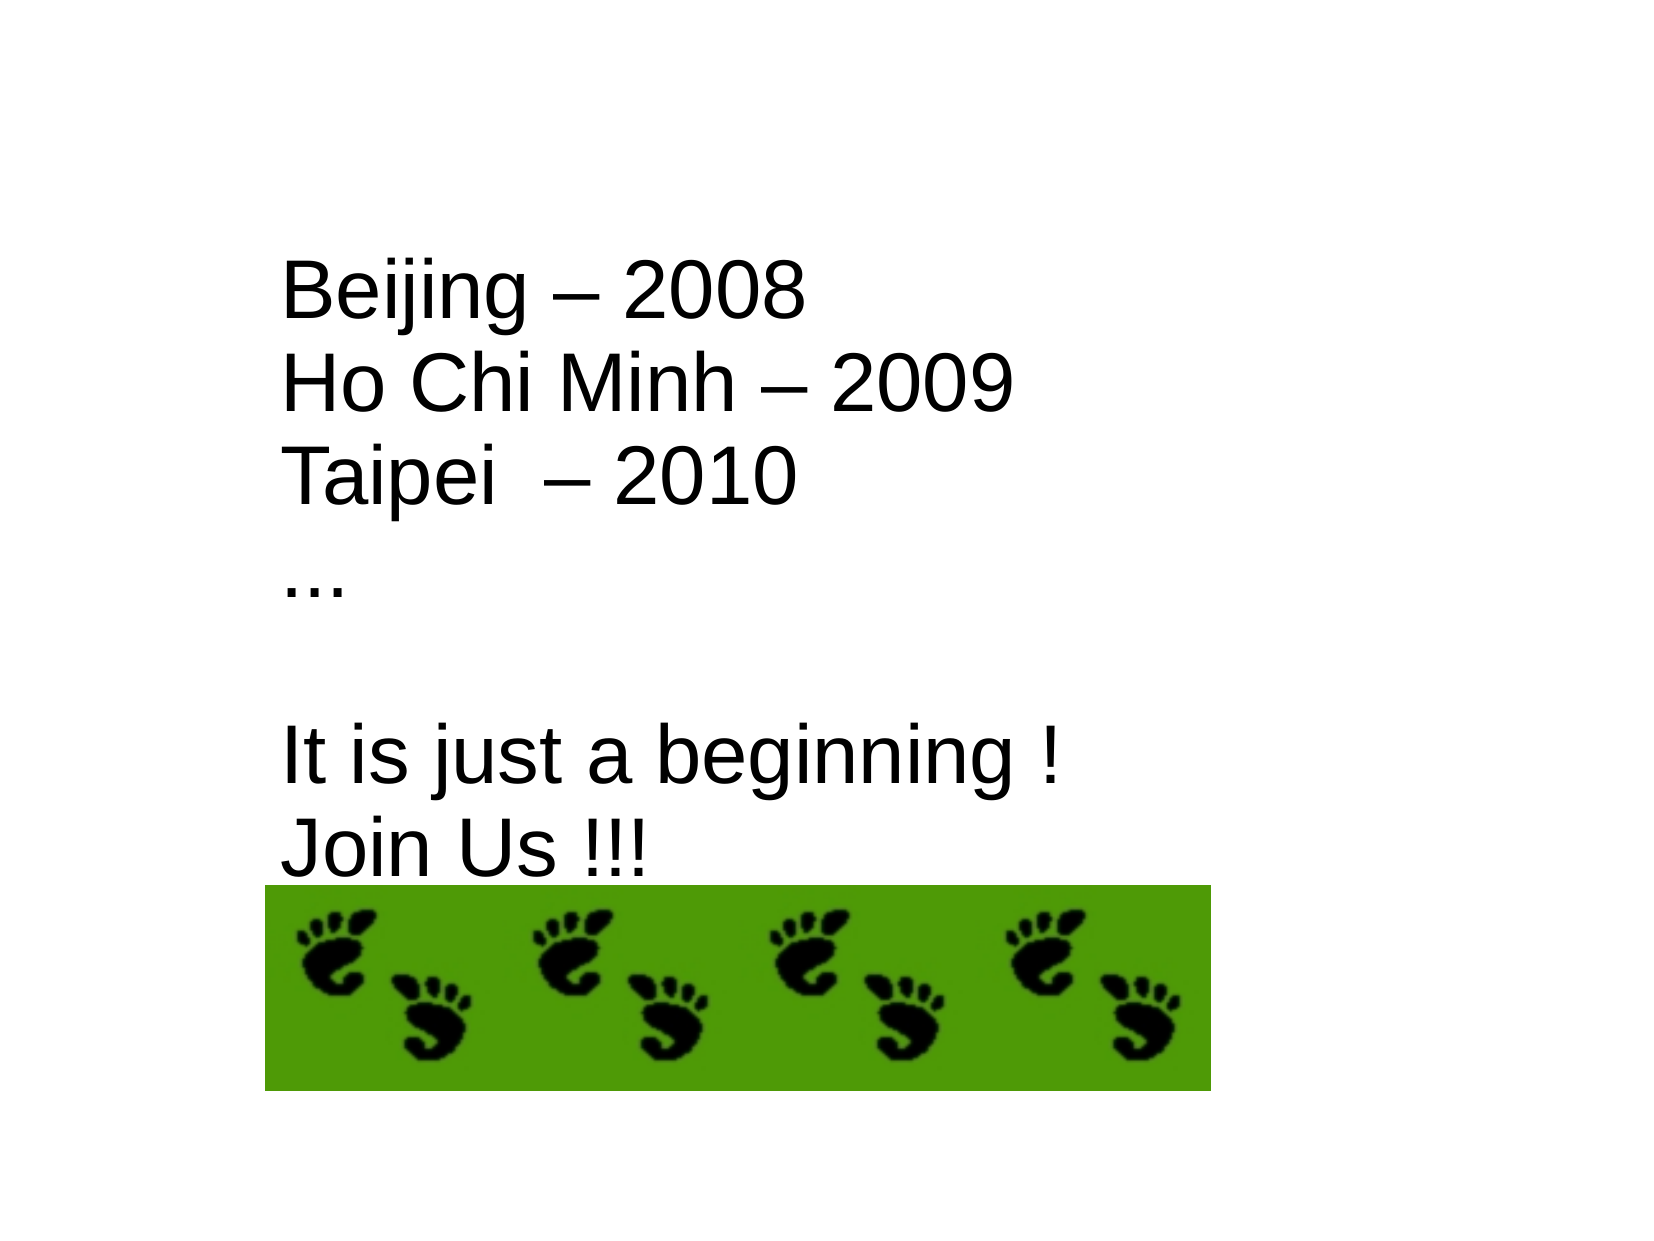

Beijing – 2008
Ho Chi Minh – 2009
Taipei – 2010
...
It is just a beginning !
Join Us !!!